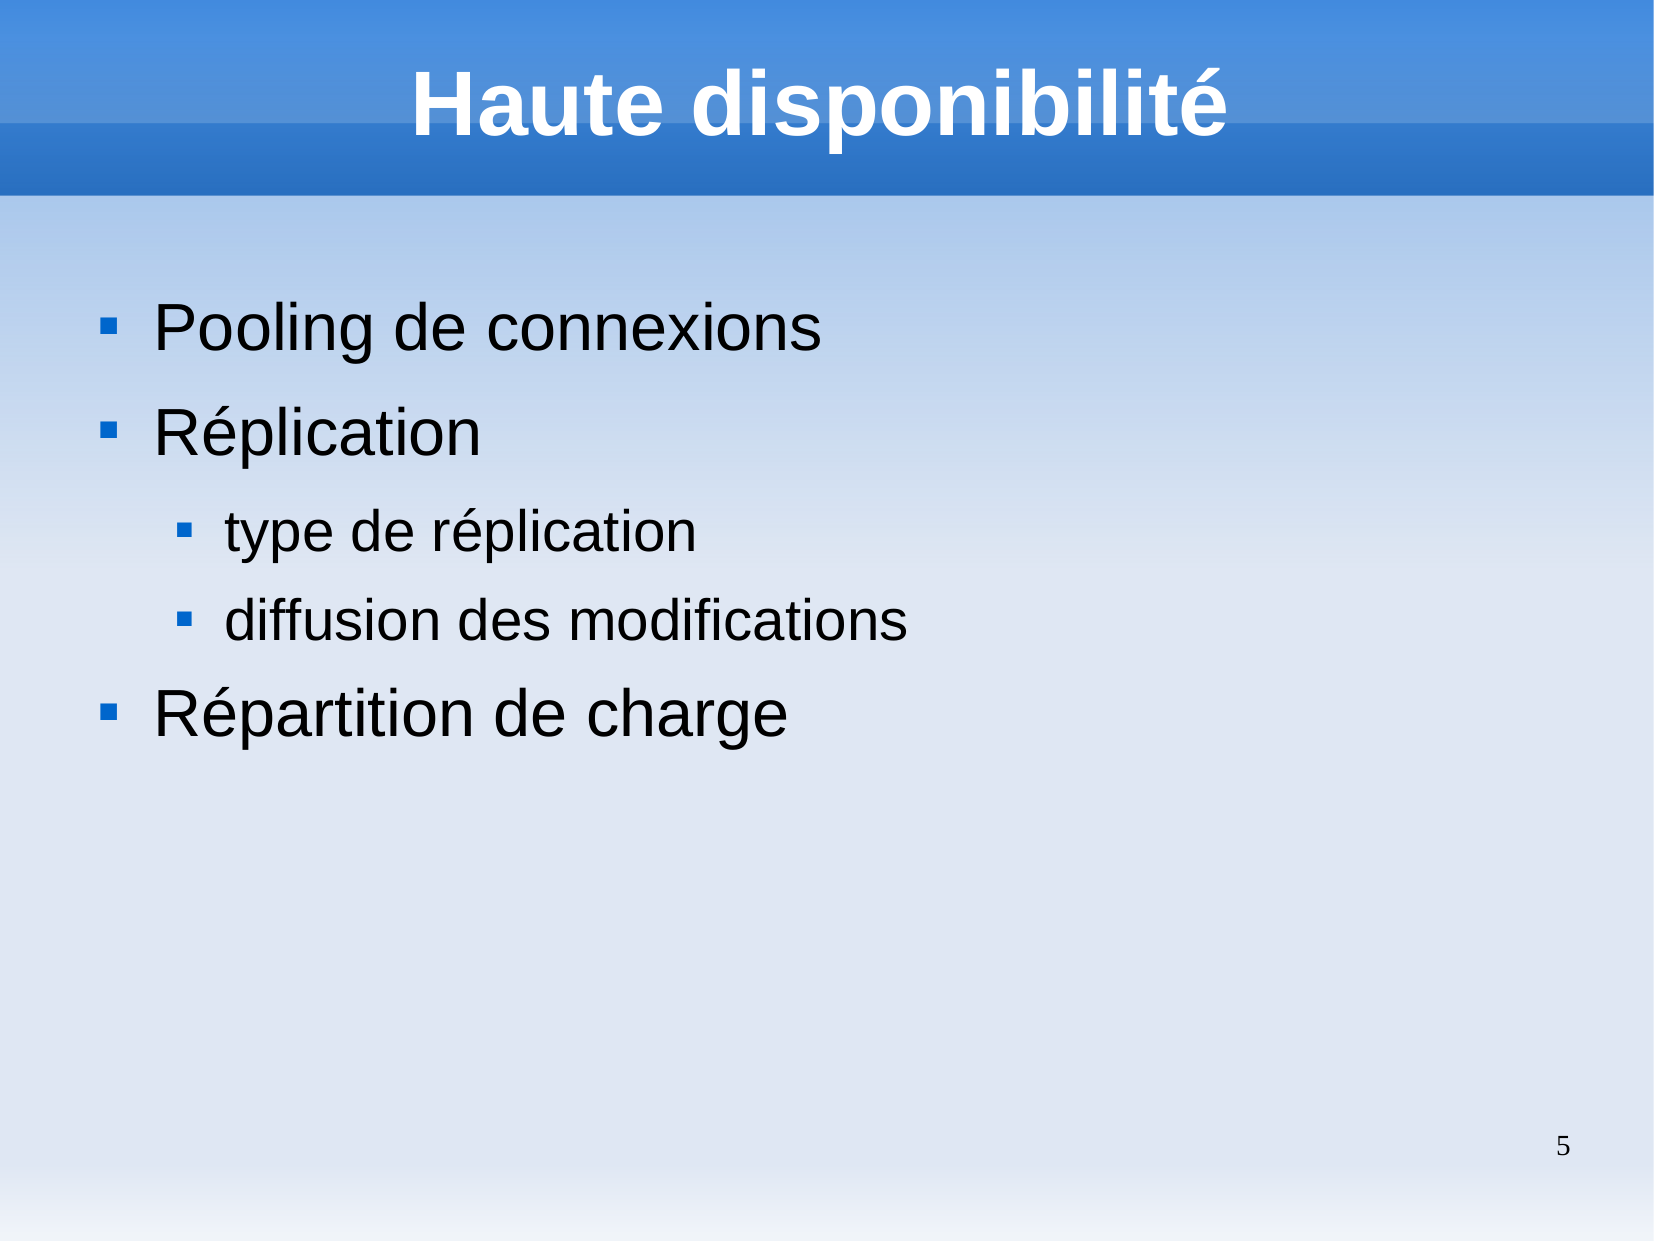

# Haute disponibilité
Pooling de connexions
Réplication
type de réplication
diffusion des modifications
Répartition de charge
5